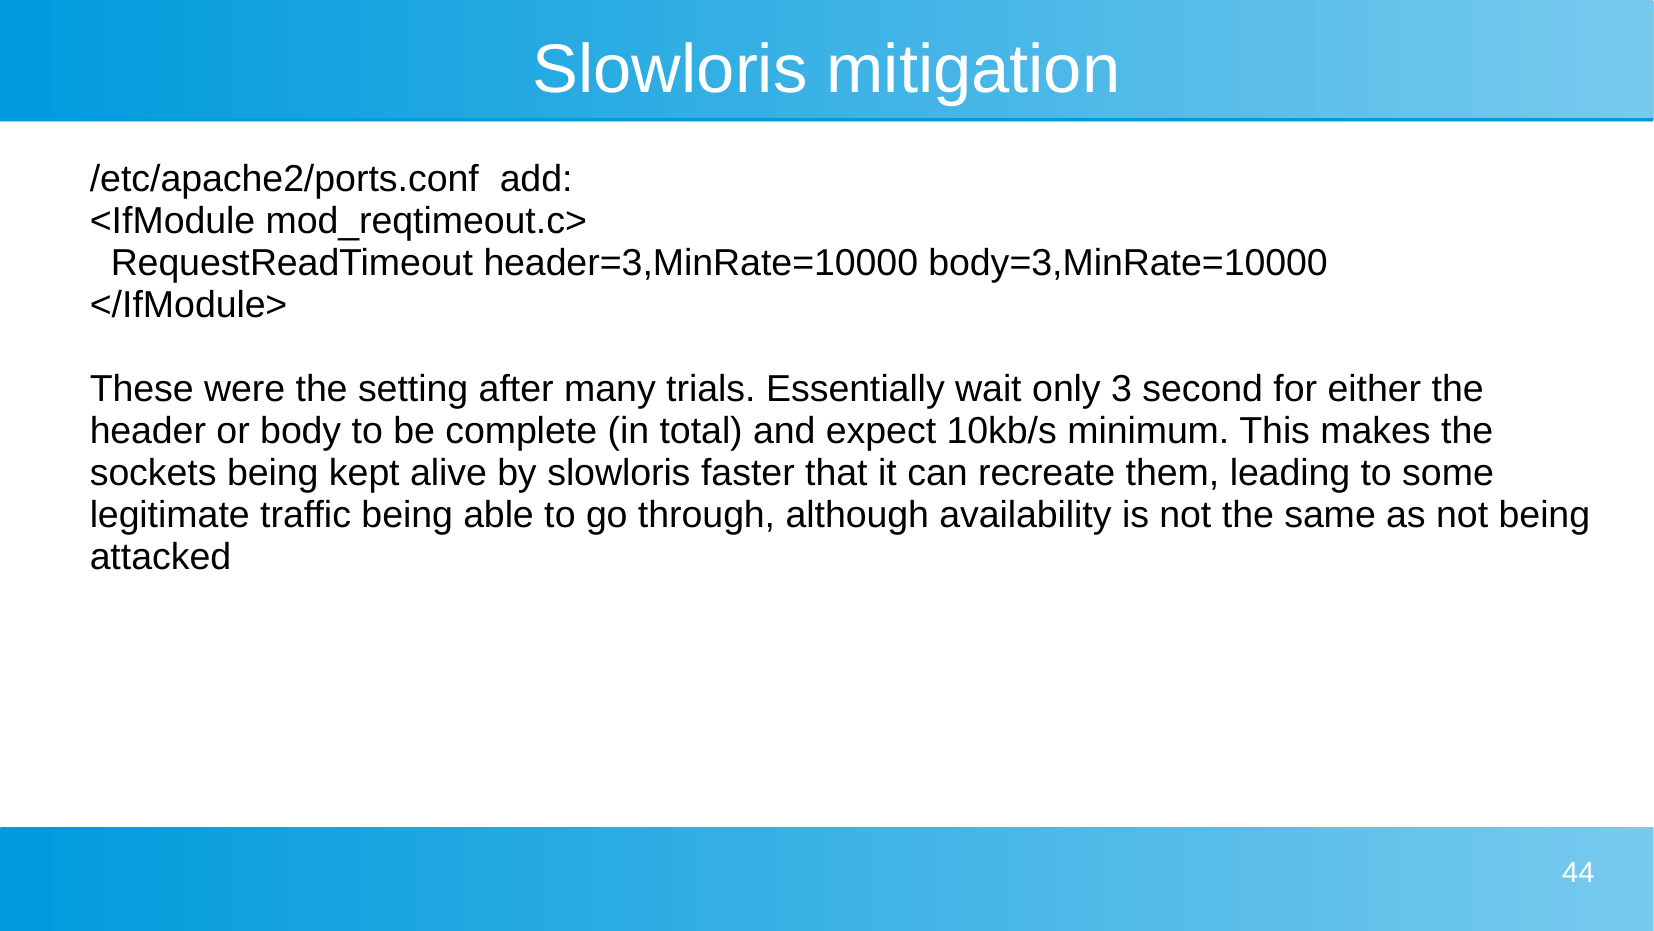

# Slowloris mitigation
/etc/apache2/ports.conf add:
<IfModule mod_reqtimeout.c>
 RequestReadTimeout header=3,MinRate=10000 body=3,MinRate=10000
</IfModule>
These were the setting after many trials. Essentially wait only 3 second for either the header or body to be complete (in total) and expect 10kb/s minimum. This makes the sockets being kept alive by slowloris faster that it can recreate them, leading to some legitimate traffic being able to go through, although availability is not the same as not being attacked
44